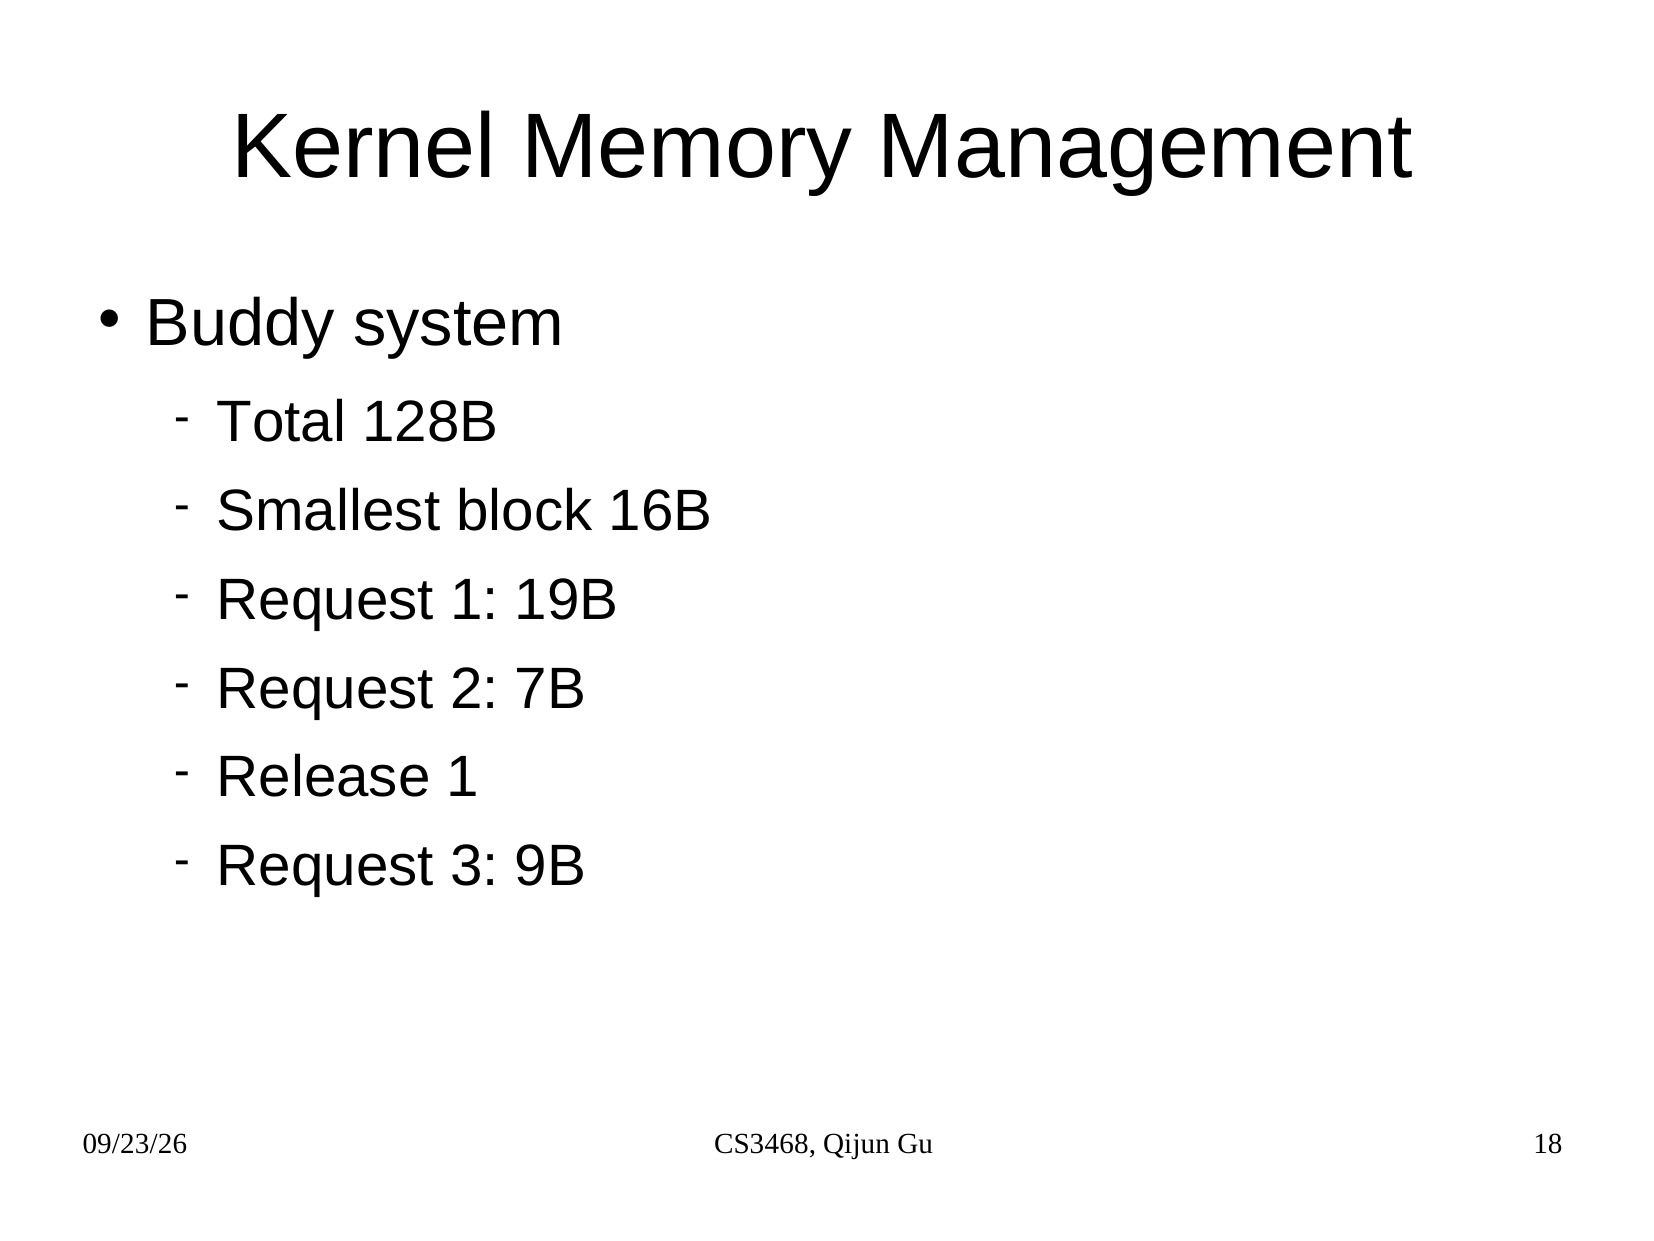

# Kernel Memory Management
Buddy system
Total 128B
Smallest block 16B
Request 1: 19B
Request 2: 7B
Release 1
Request 3: 9B
CS3468, Qijun Gu
18